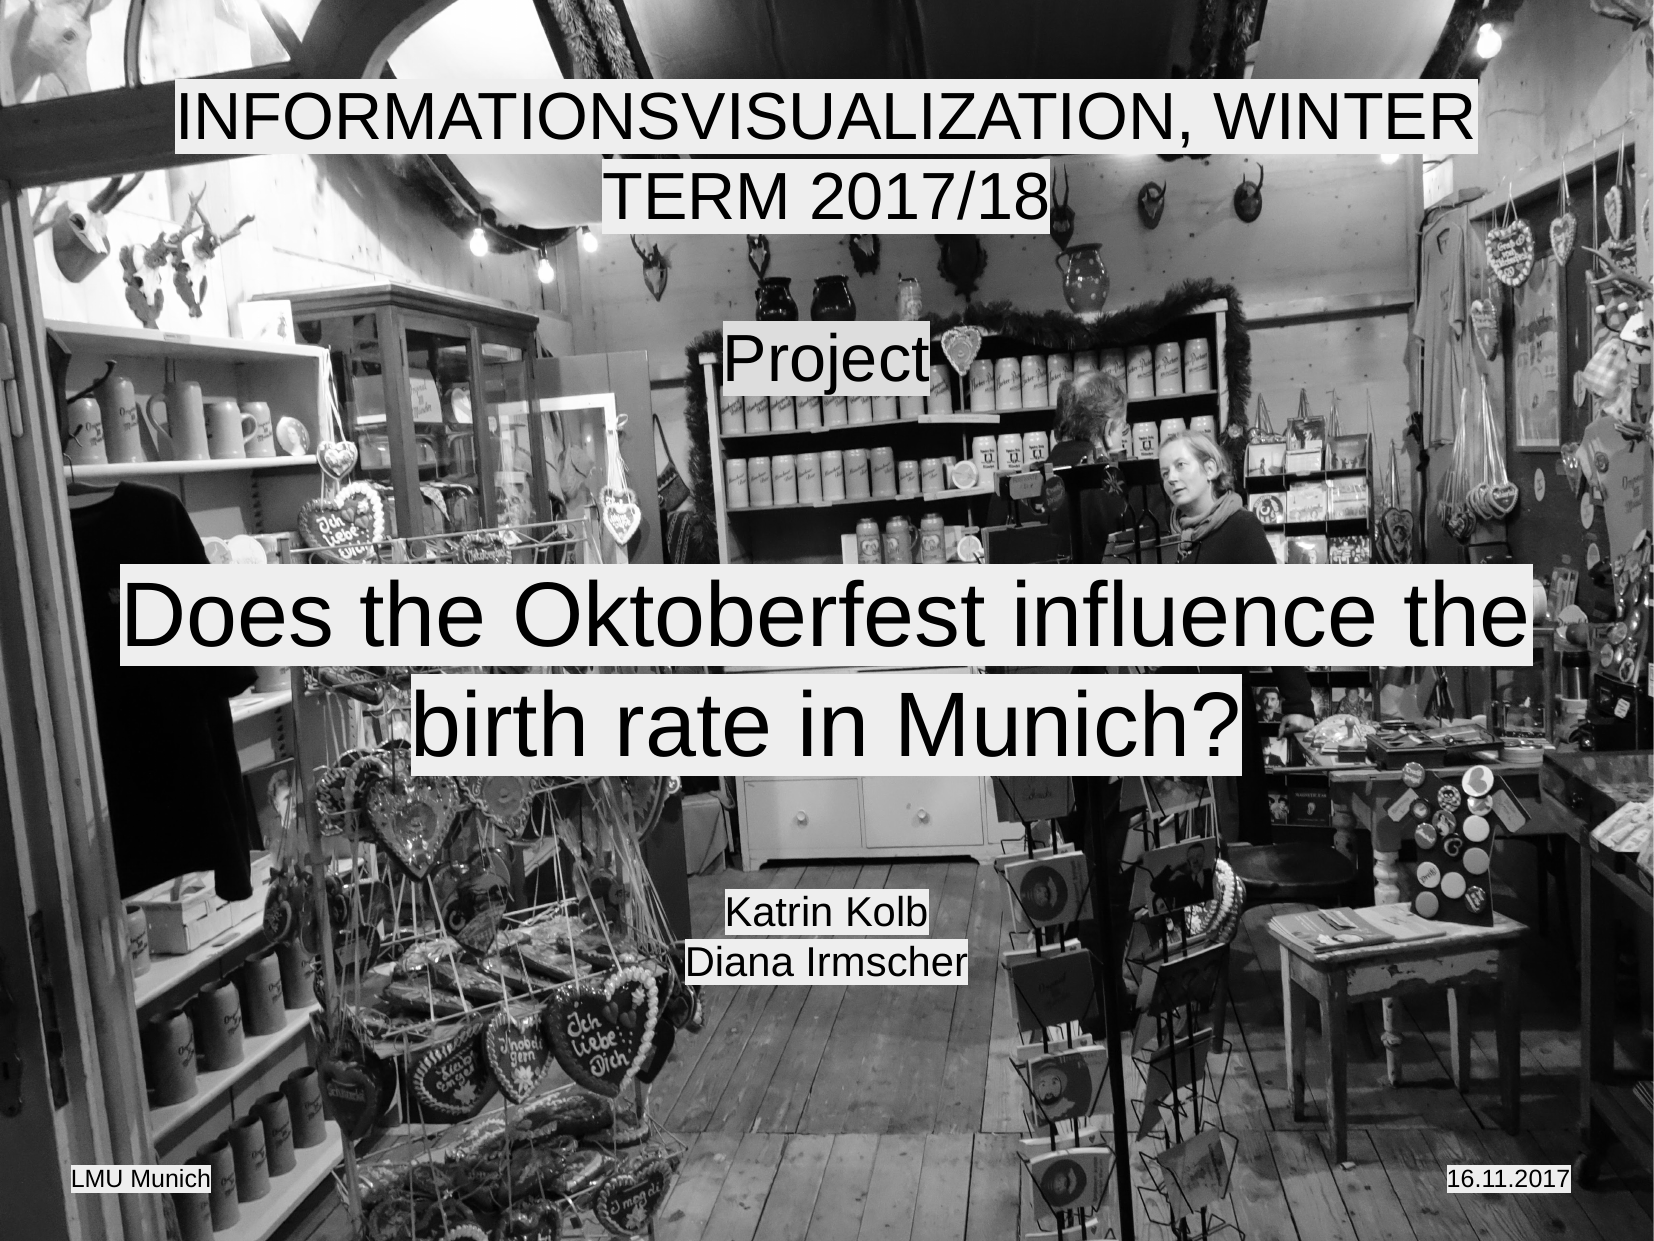

INFORMATIONSVISUALIZATION, WINTER TERM 2017/18
Project
Does the Oktoberfest influence the birth rate in Munich?
Katrin Kolb
Diana Irmscher
LMU Munich
16.11.2017